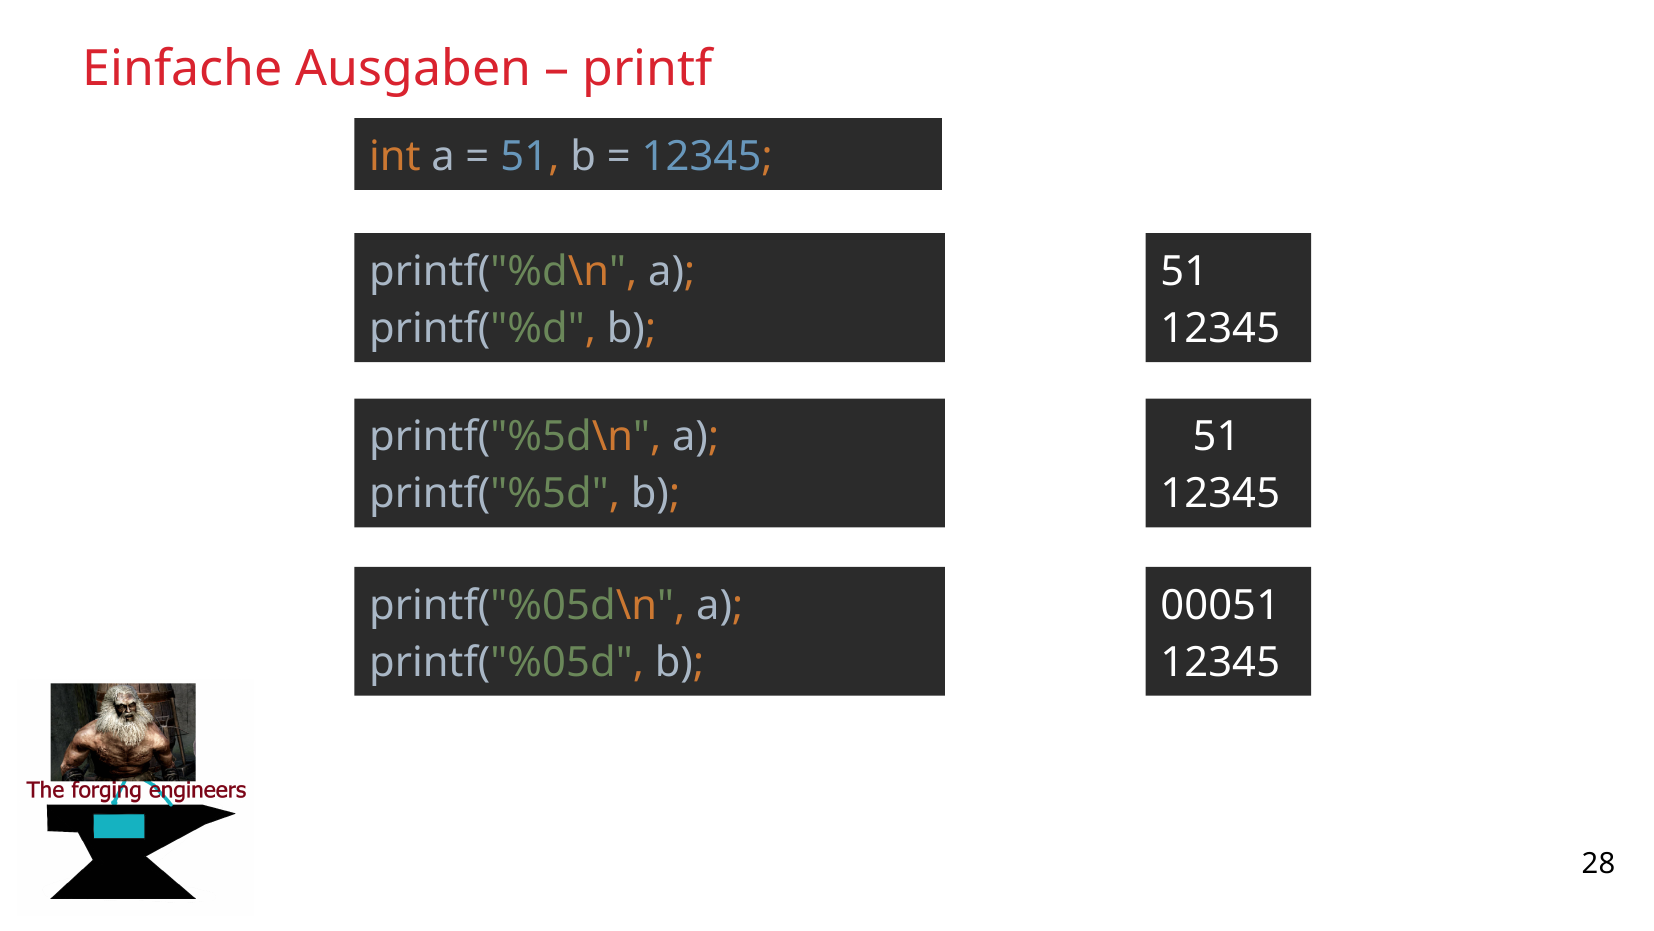

# Einfache Ausgaben – printf
int a = 51, b = 12345;
printf("%d\n", a);
printf("%d", b);
51
12345
printf("%5d\n", a);
printf("%5d", b);
 51
12345
printf("%05d\n", a);
printf("%05d", b);
00051
12345